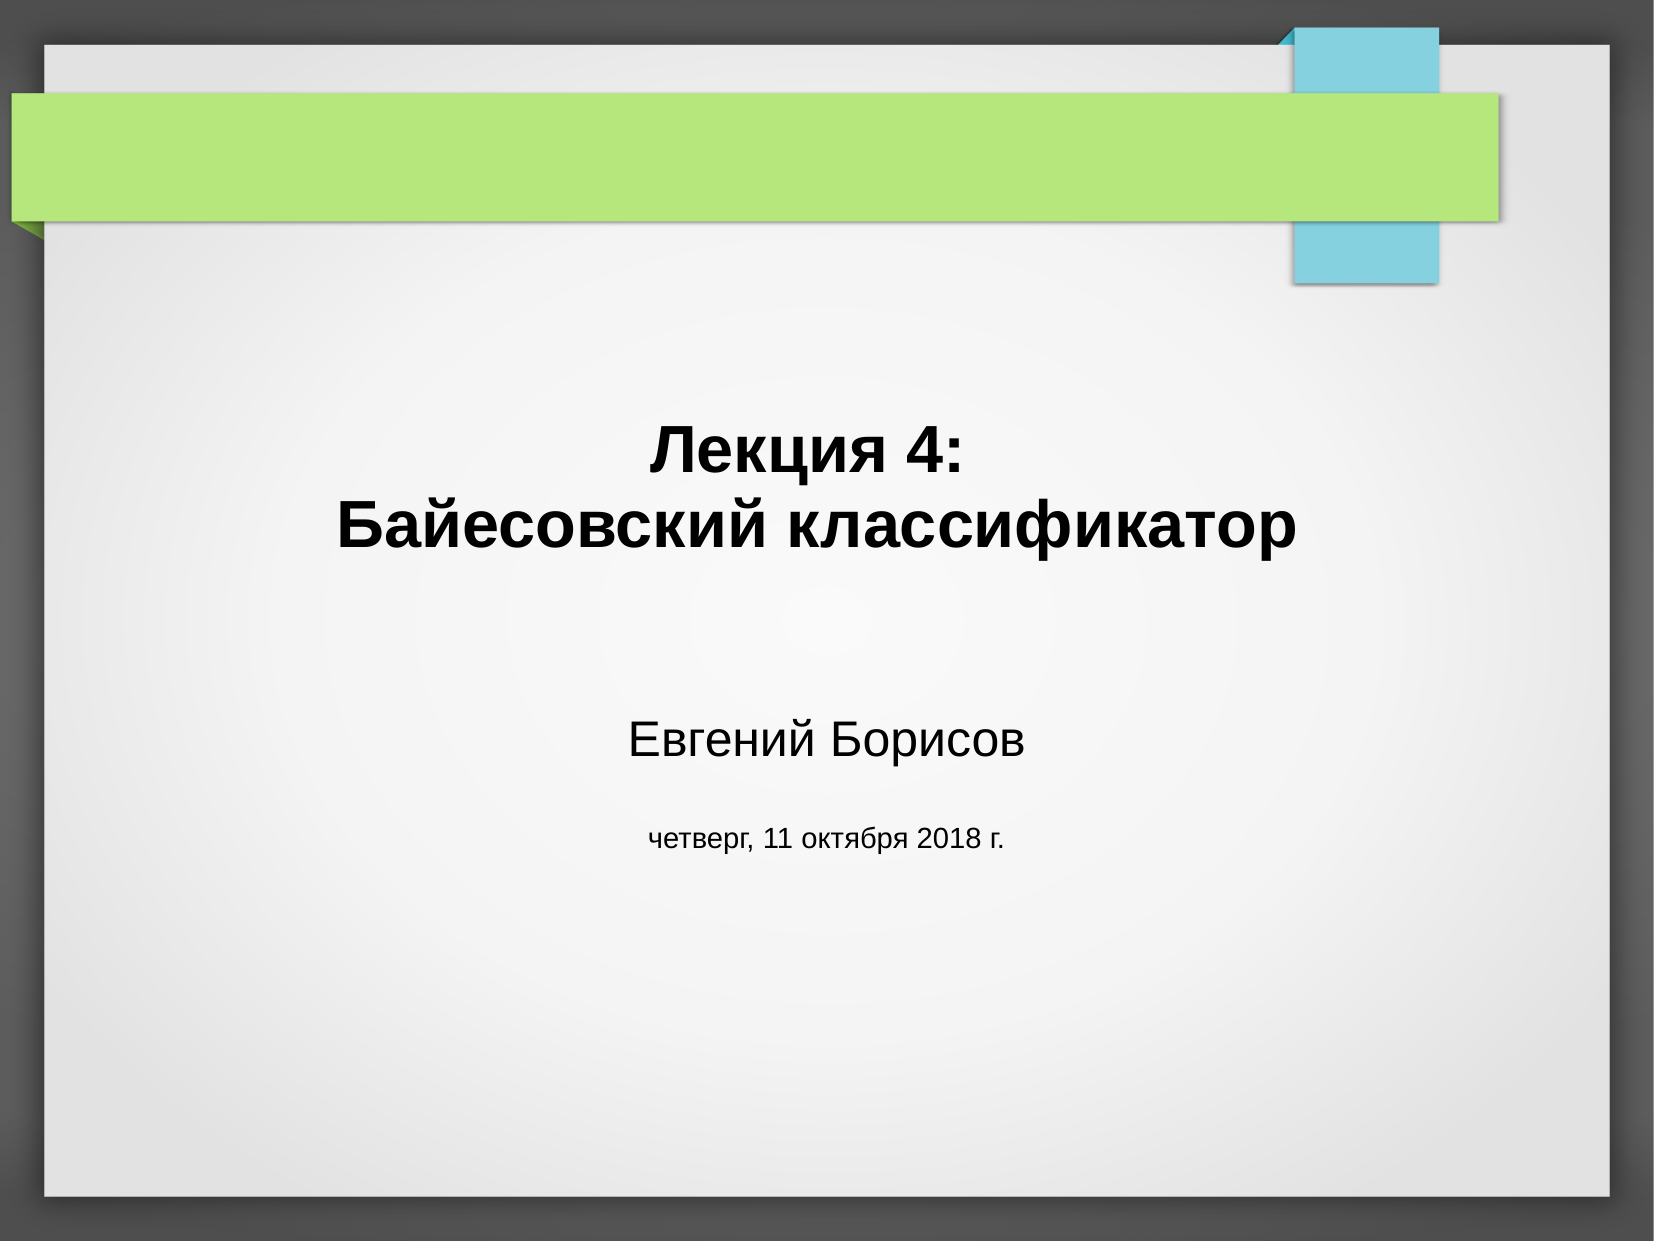

# Лекция 4:
Байесовский классификатор
Евгений Борисов
четверг, 11 октября 2018 г.